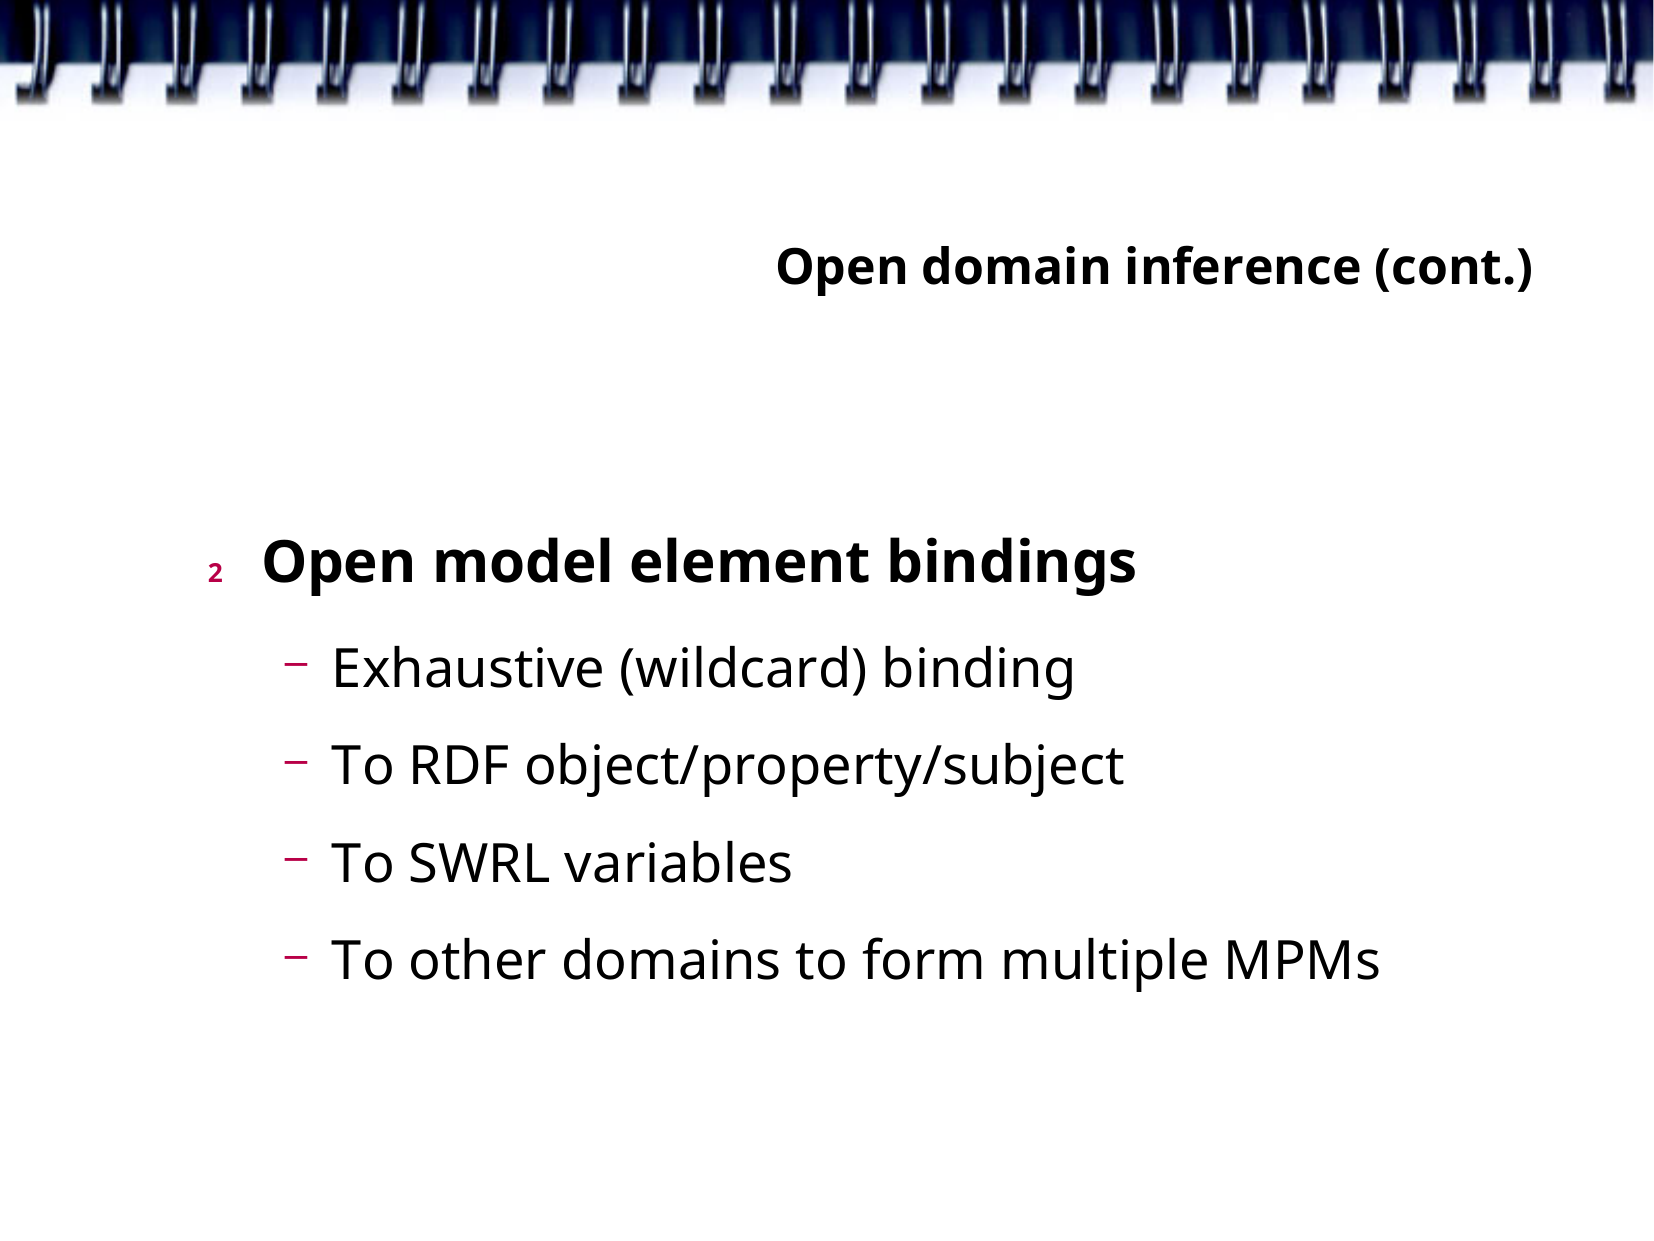

Open domain inference (cont.)
# Open model element bindings
Exhaustive (wildcard) binding
To RDF object/property/subject
To SWRL variables
To other domains to form multiple MPMs